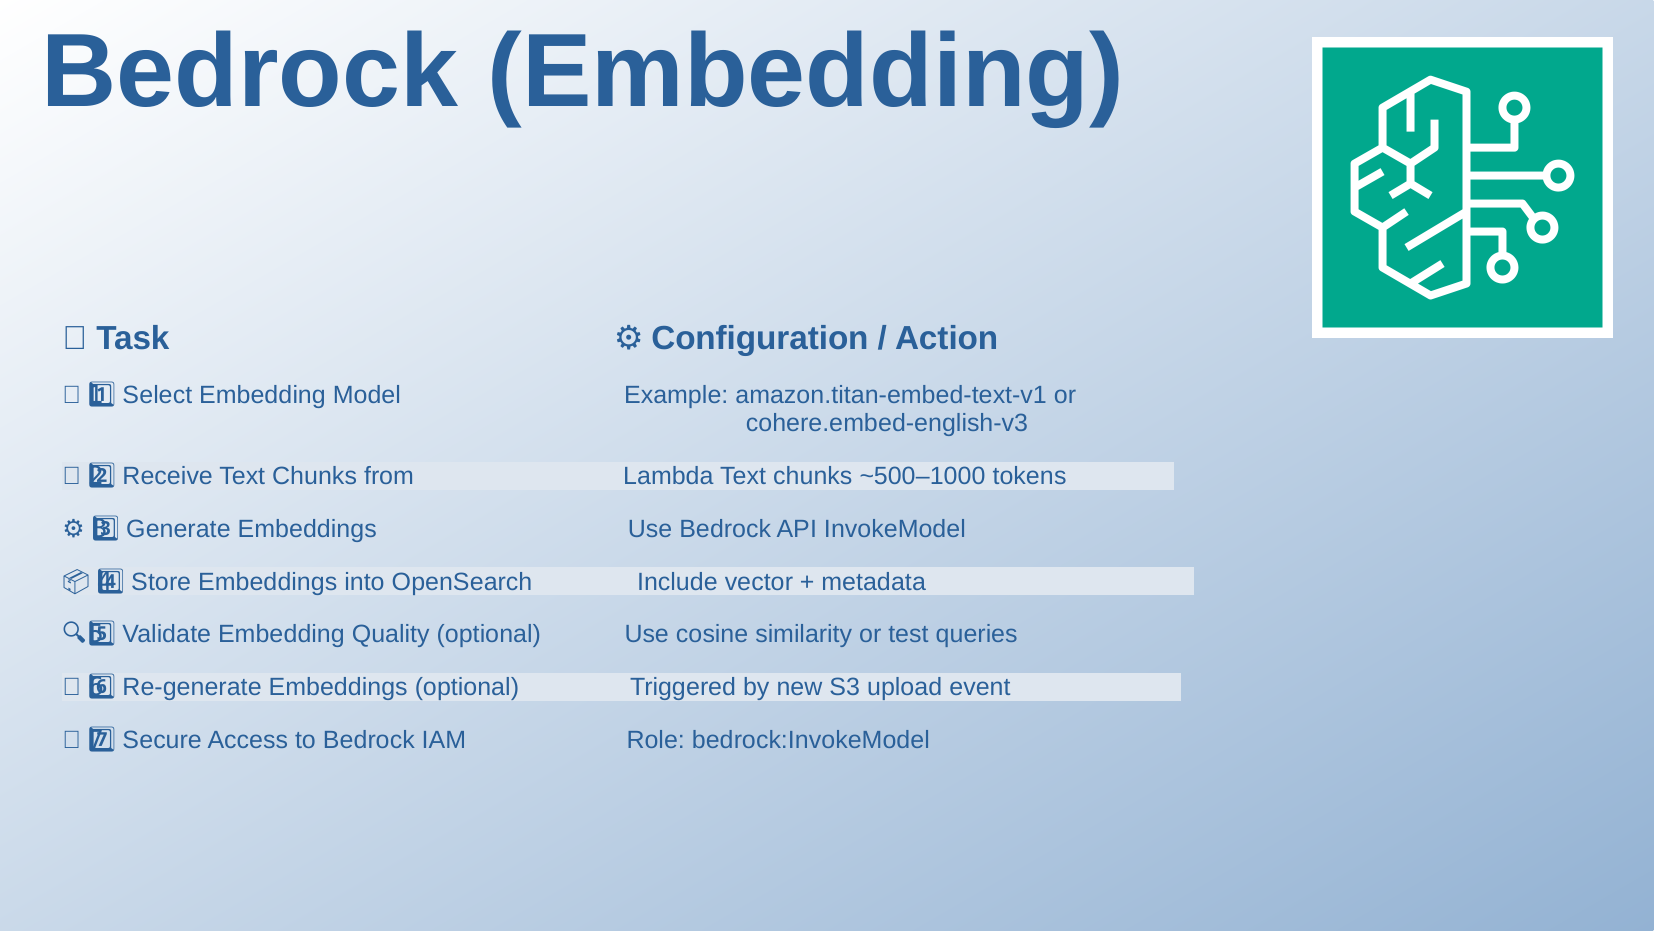

Bedrock (Embedding)
🧩 Task ⚙️ Configuration / Action
🧠 1️⃣ Select Embedding Model Example: amazon.titan-embed-text-v1 or cohere.embed-english-v3
📖 2️⃣ Receive Text Chunks from Lambda Text chunks ~500–1000 tokens
⚙️ 3️⃣ Generate Embeddings Use Bedrock API InvokeModel
📦 4️⃣ Store Embeddings into OpenSearch Include vector + metadata
🔍 5️⃣ Validate Embedding Quality (optional) Use cosine similarity or test queries
🔁 6️⃣ Re-generate Embeddings (optional) Triggered by new S3 upload event
🔐 7️⃣ Secure Access to Bedrock IAM Role: bedrock:InvokeModel